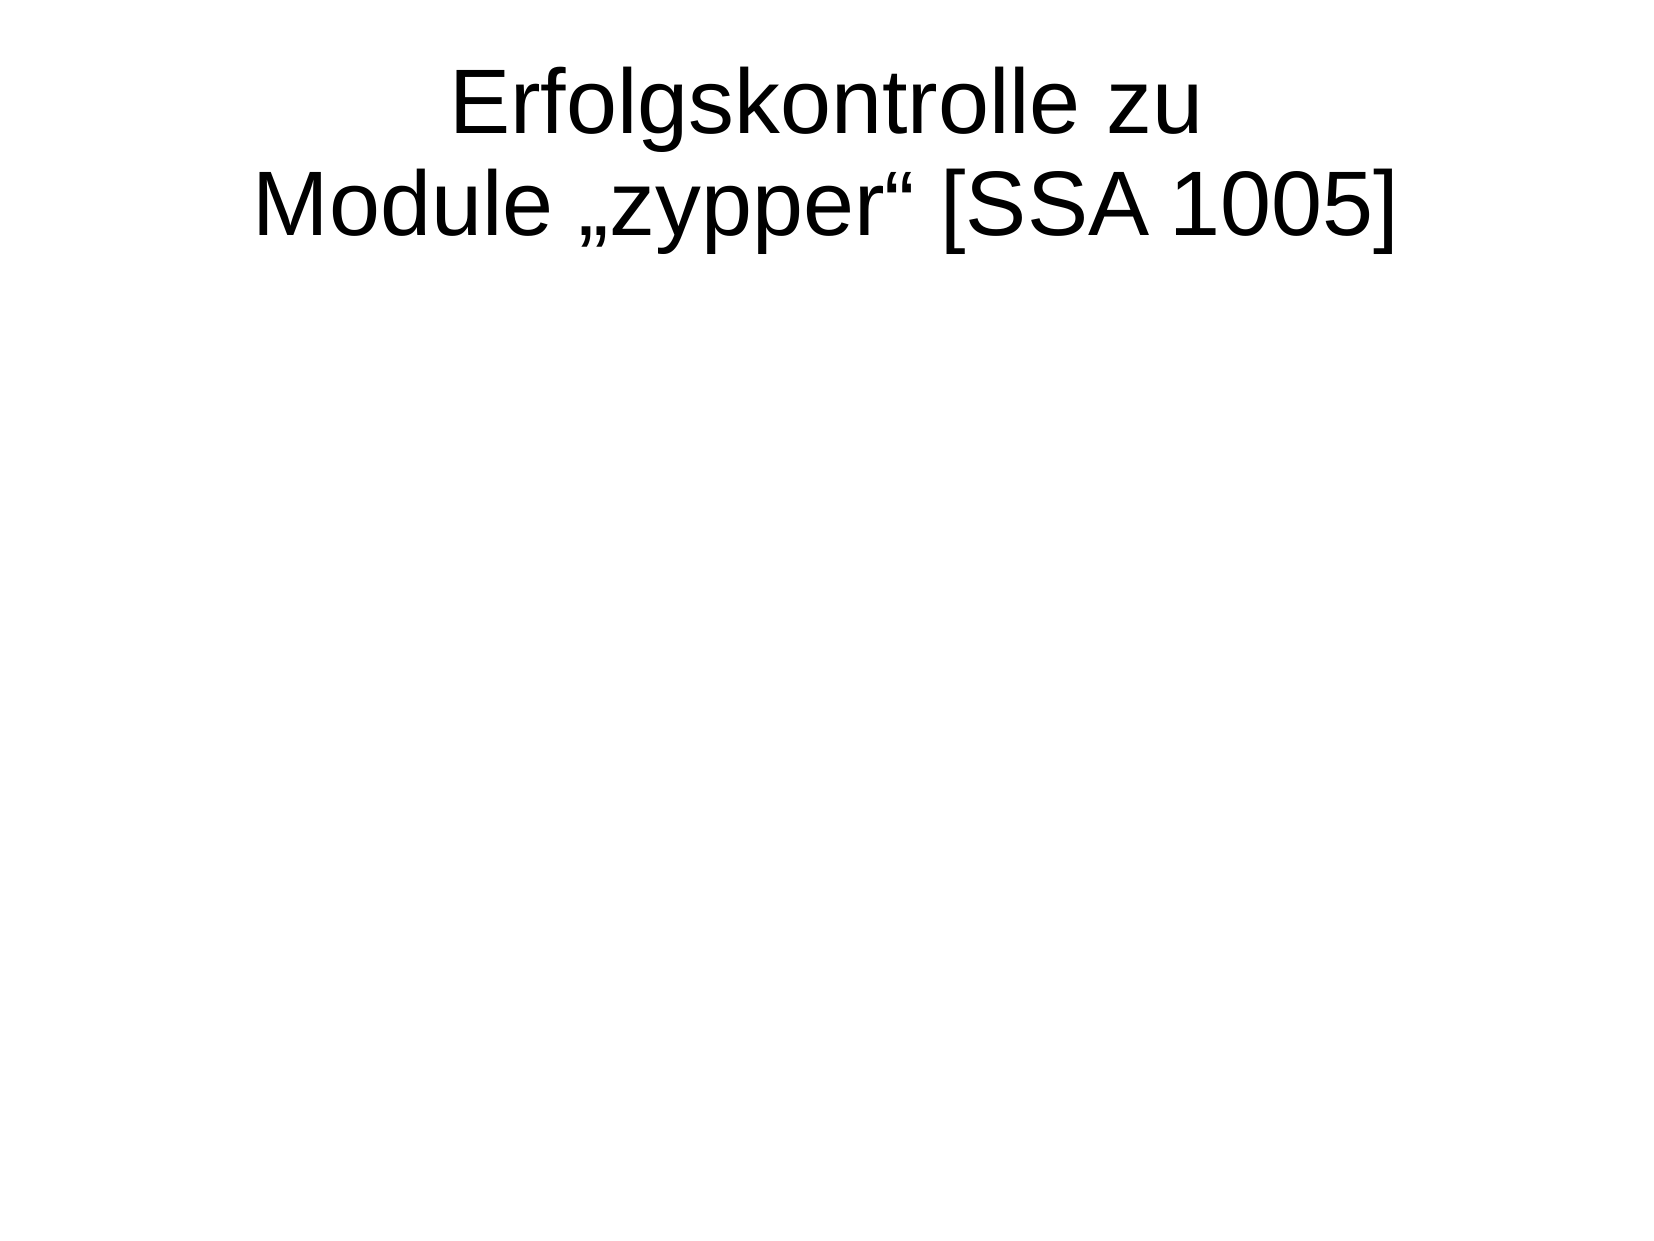

# Erfolgskontrolle zu Module „zypper“ [SSA 1005]